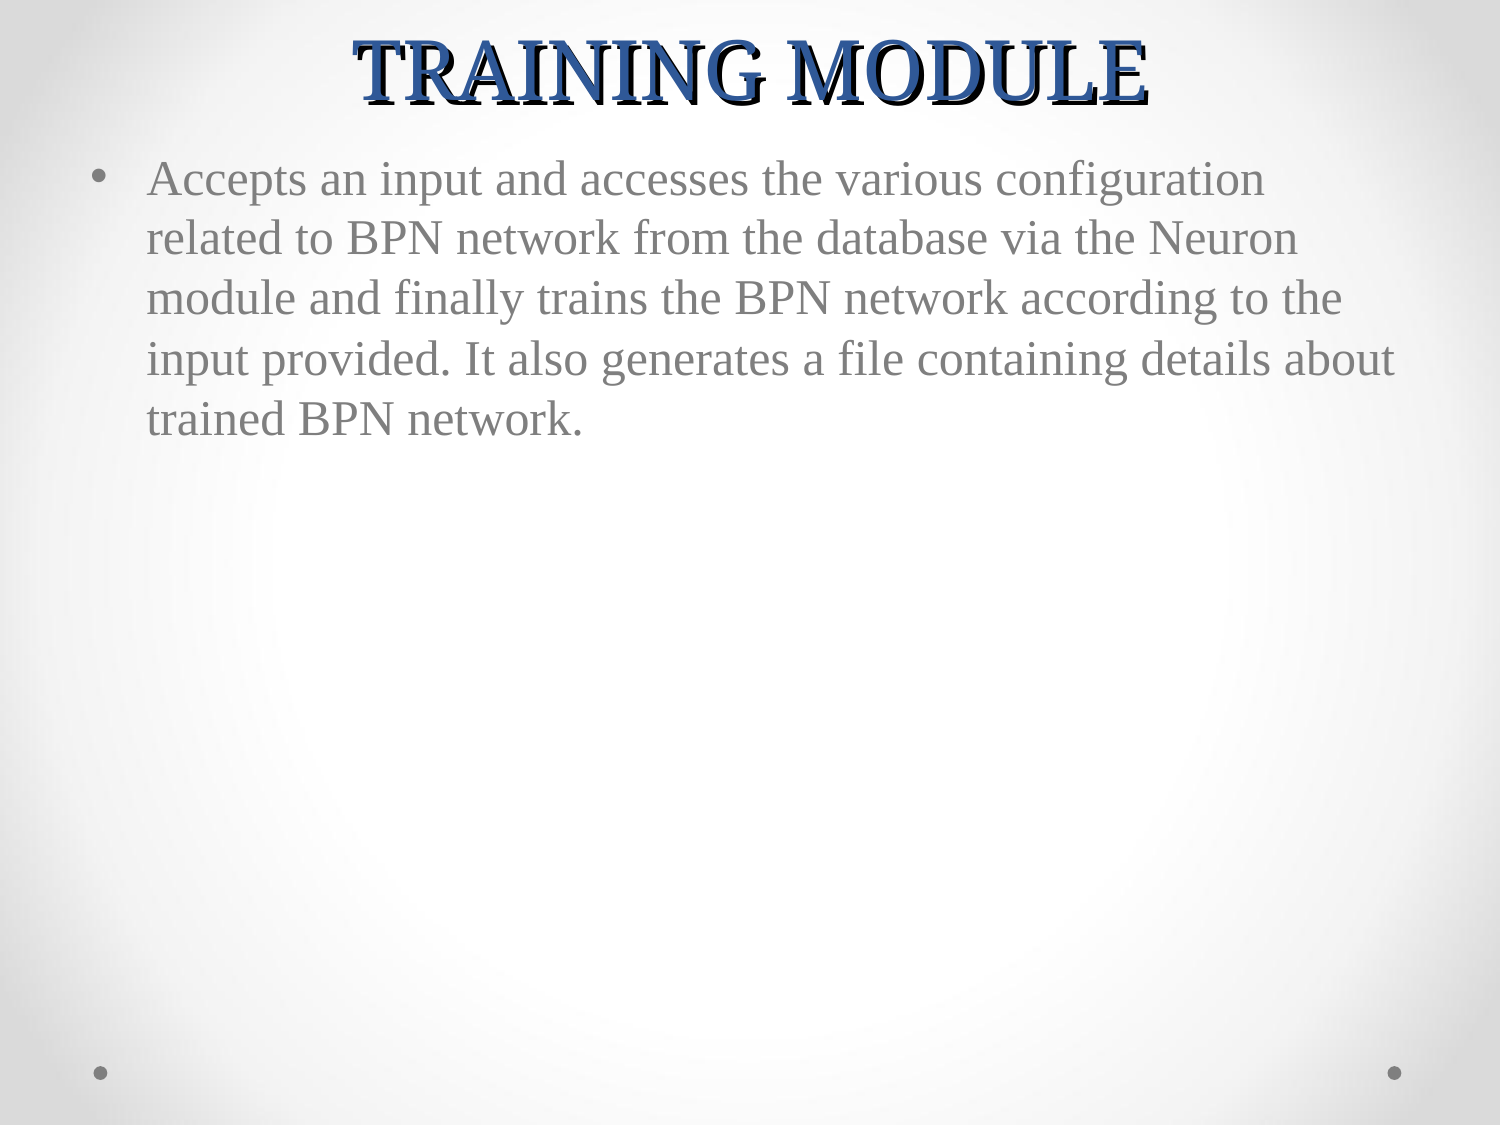

# TRAINING MODULE
Accepts an input and accesses the various configuration related to BPN network from the database via the Neuron module and finally trains the BPN network according to the input provided. It also generates a file containing details about trained BPN network.